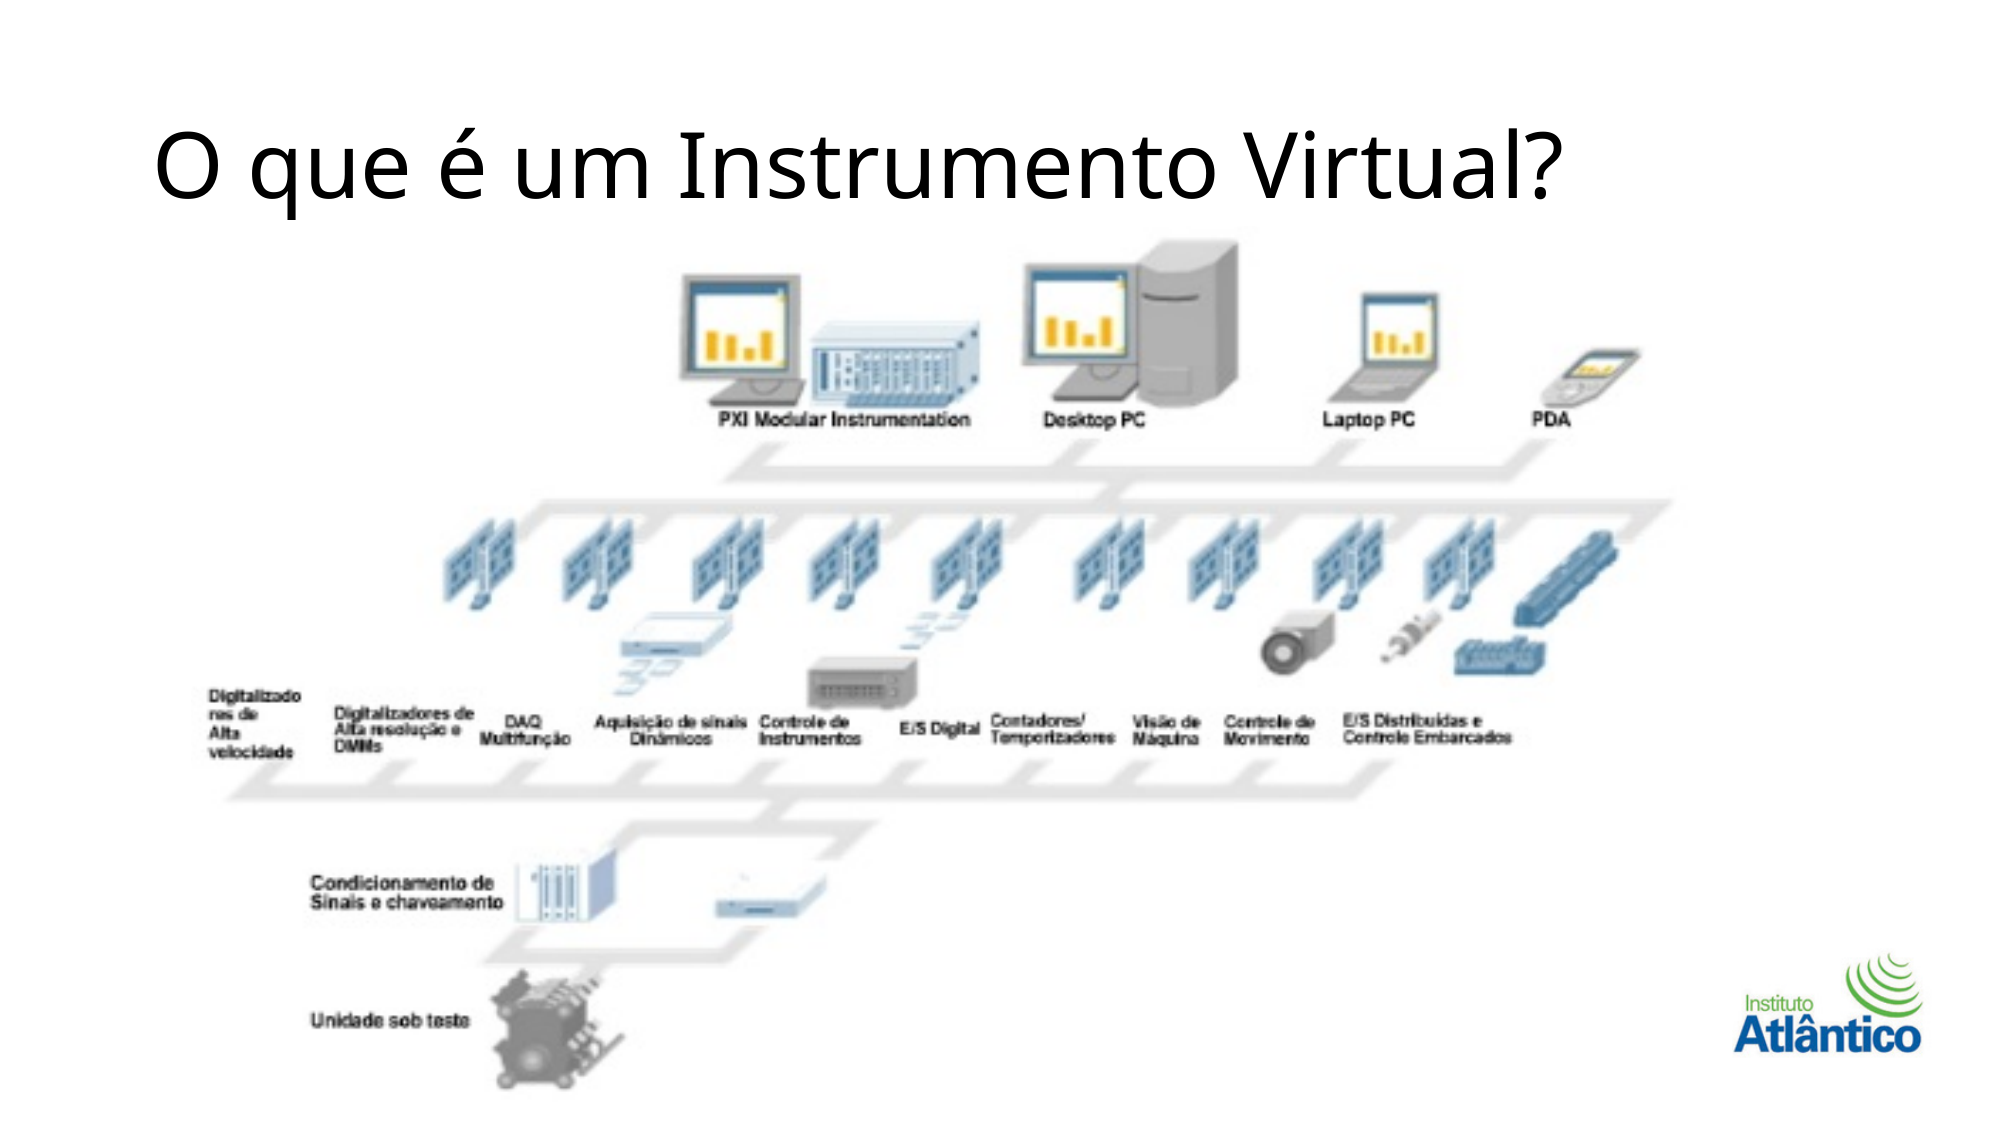

# O que é um Instrumento Virtual?